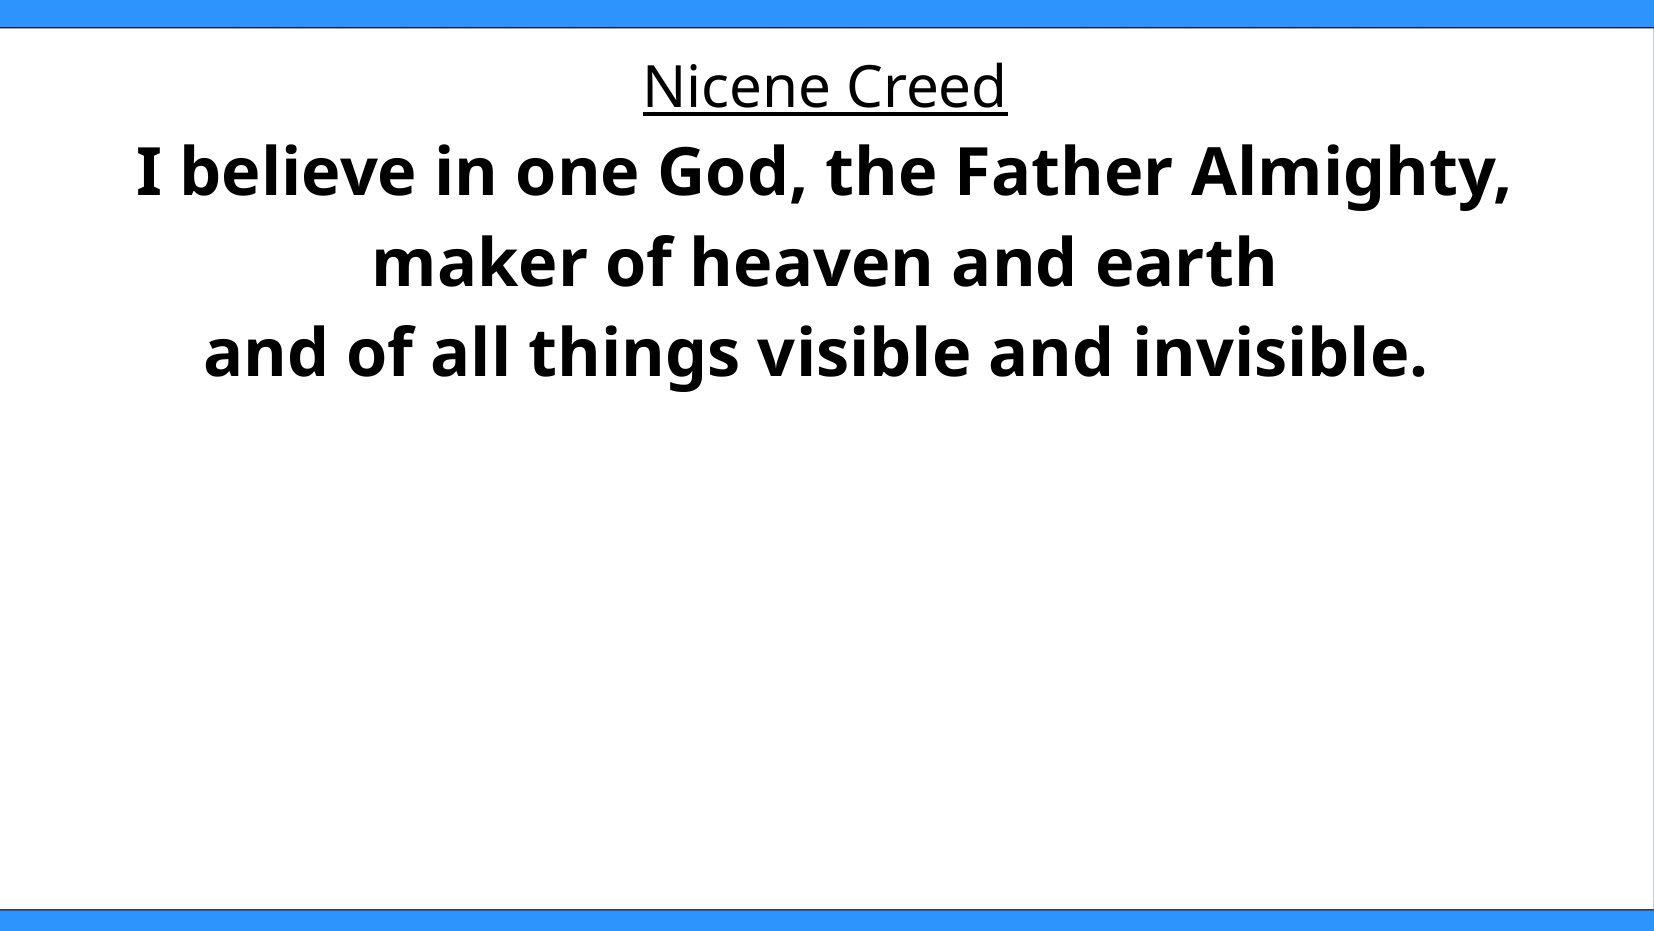

Nicene Creed
I believe in one God, the Father Almighty,
maker of heaven and earth
and of all things visible and invisible.